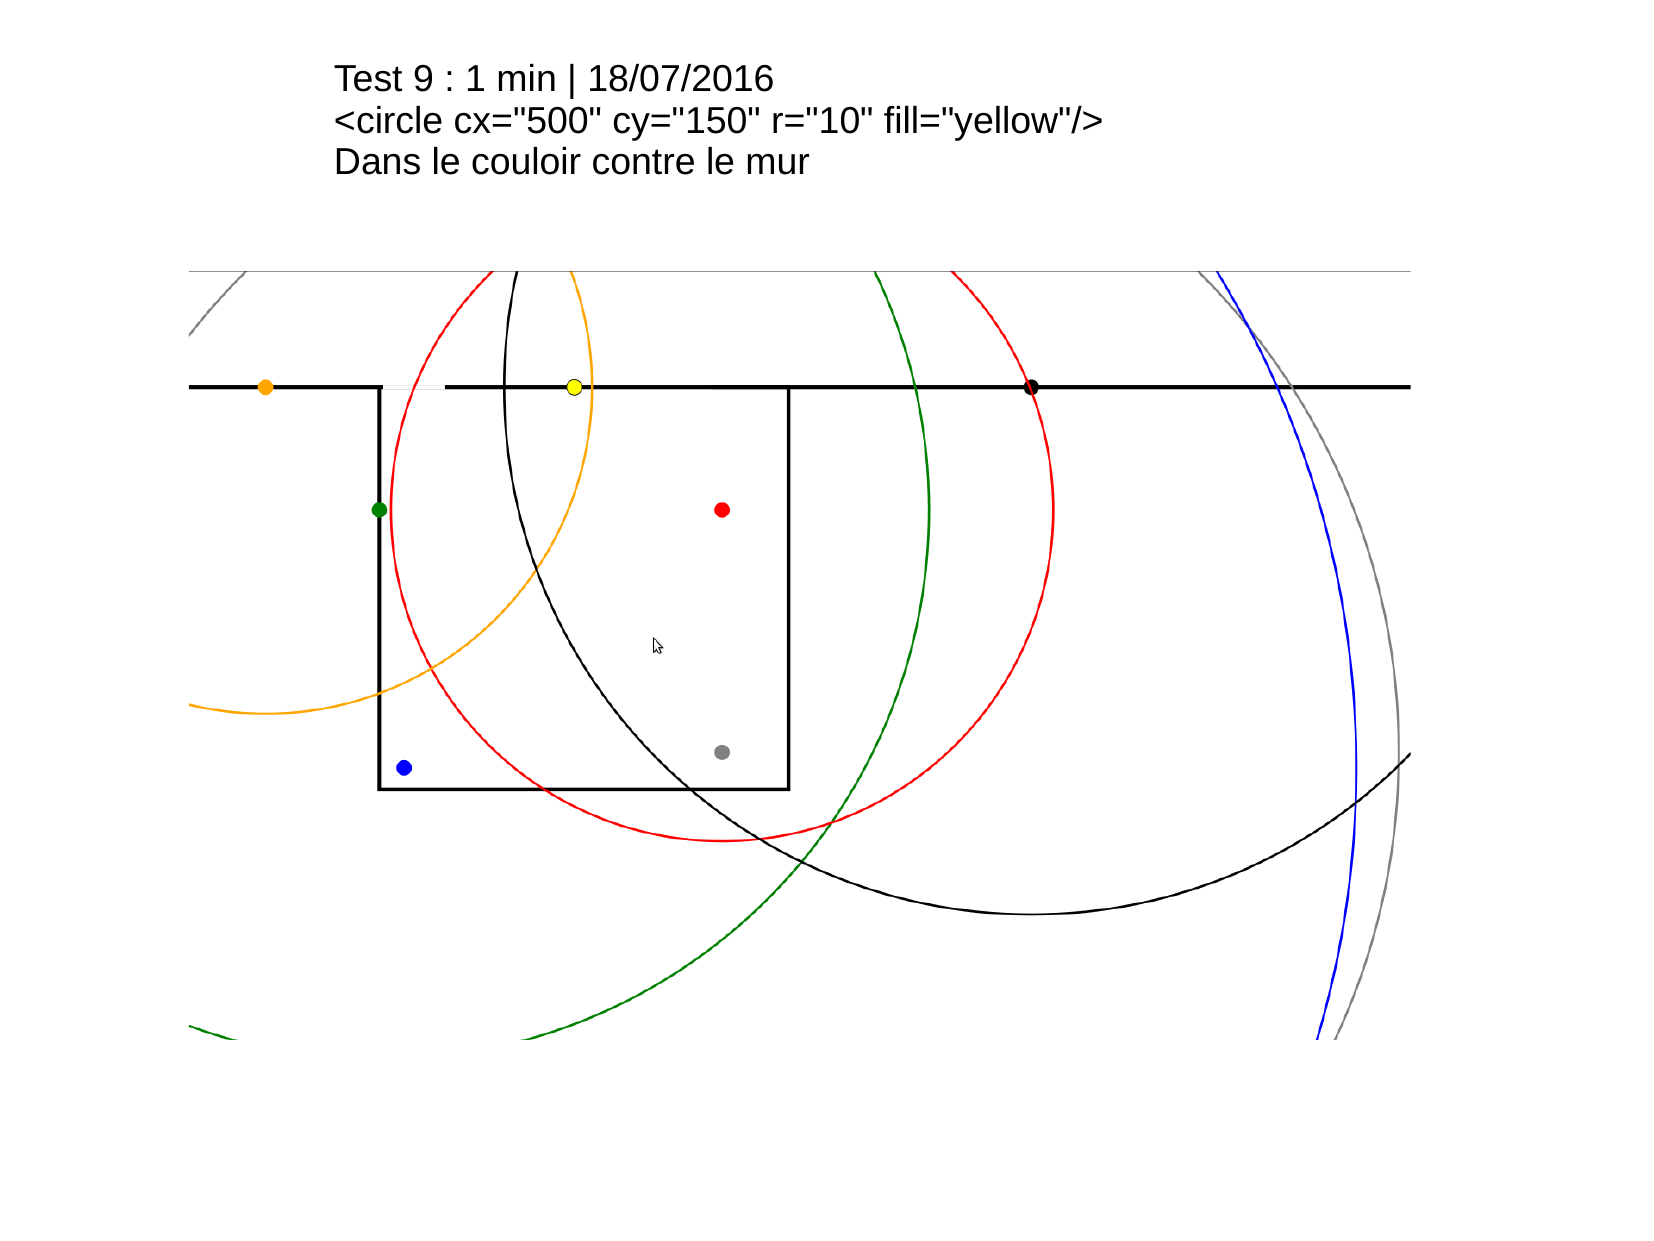

Test 9 : 1 min | 18/07/2016
<circle cx="500" cy="150" r="10" fill="yellow"/>
Dans le couloir contre le mur